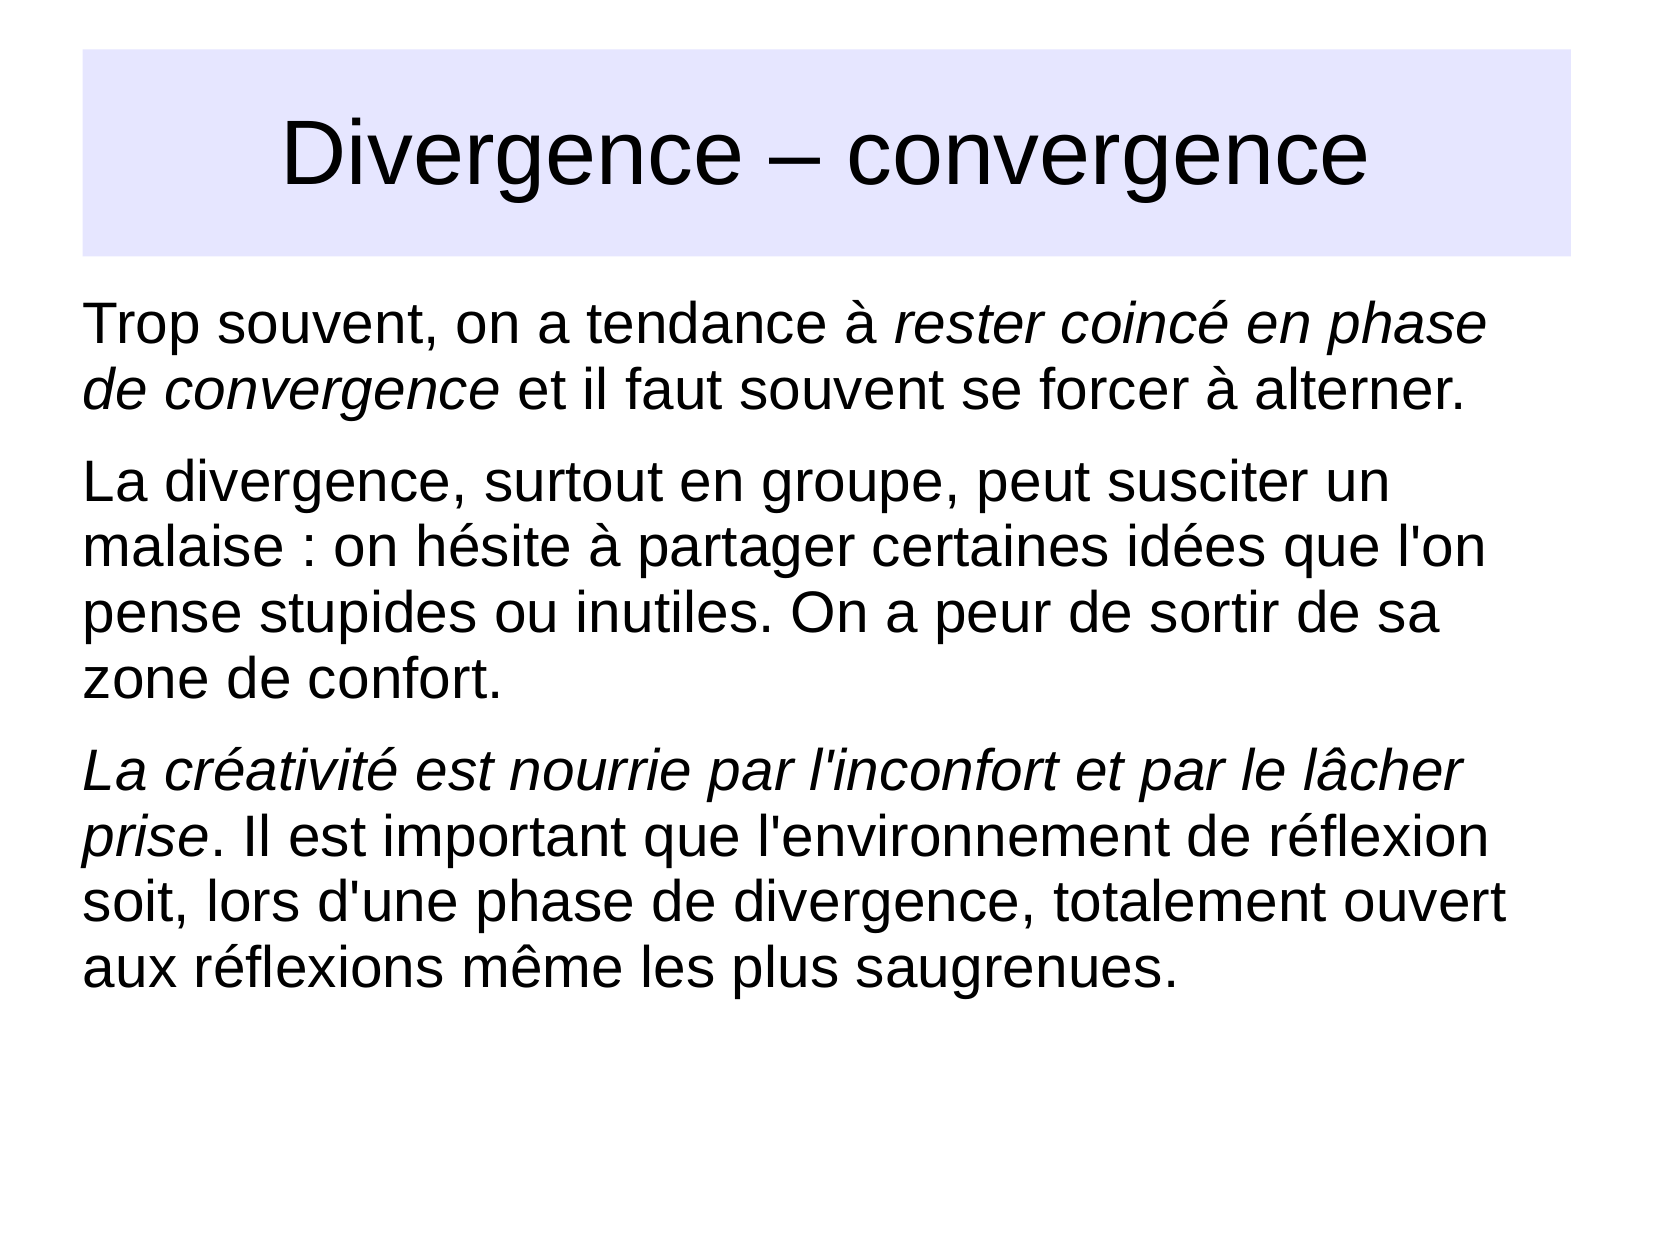

# Divergence – convergence
Trop souvent, on a tendance à rester coincé en phase de convergence et il faut souvent se forcer à alterner.
La divergence, surtout en groupe, peut susciter un malaise : on hésite à partager certaines idées que l'on pense stupides ou inutiles. On a peur de sortir de sa zone de confort.
La créativité est nourrie par l'inconfort et par le lâcher prise. Il est important que l'environnement de réflexion soit, lors d'une phase de divergence, totalement ouvert aux réflexions même les plus saugrenues.